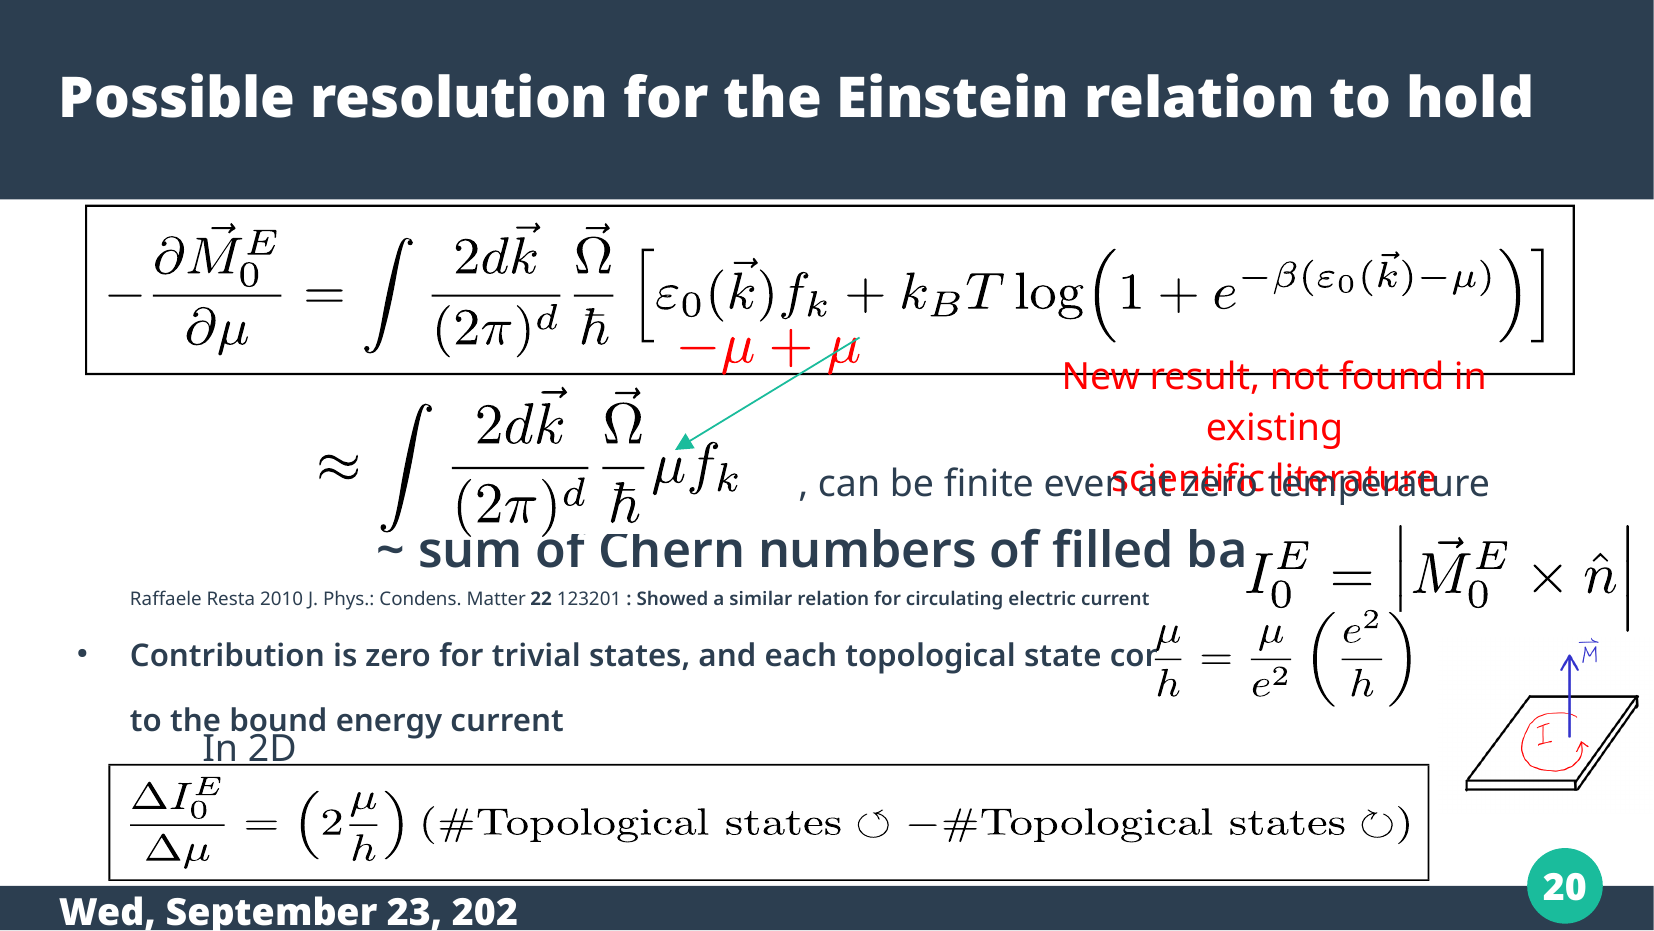

# Possible resolution for the Einstein relation to hold
 ~ sum of Chern numbers of filled bands
New result, not found in existing
scientific literature
, can be finite even at zero temperature
Raffaele Resta 2010 J. Phys.: Condens. Matter 22 123201 : Showed a similar relation for circulating electric current
Contribution is zero for trivial states, and each topological state contributes
to the bound energy current
In 2D